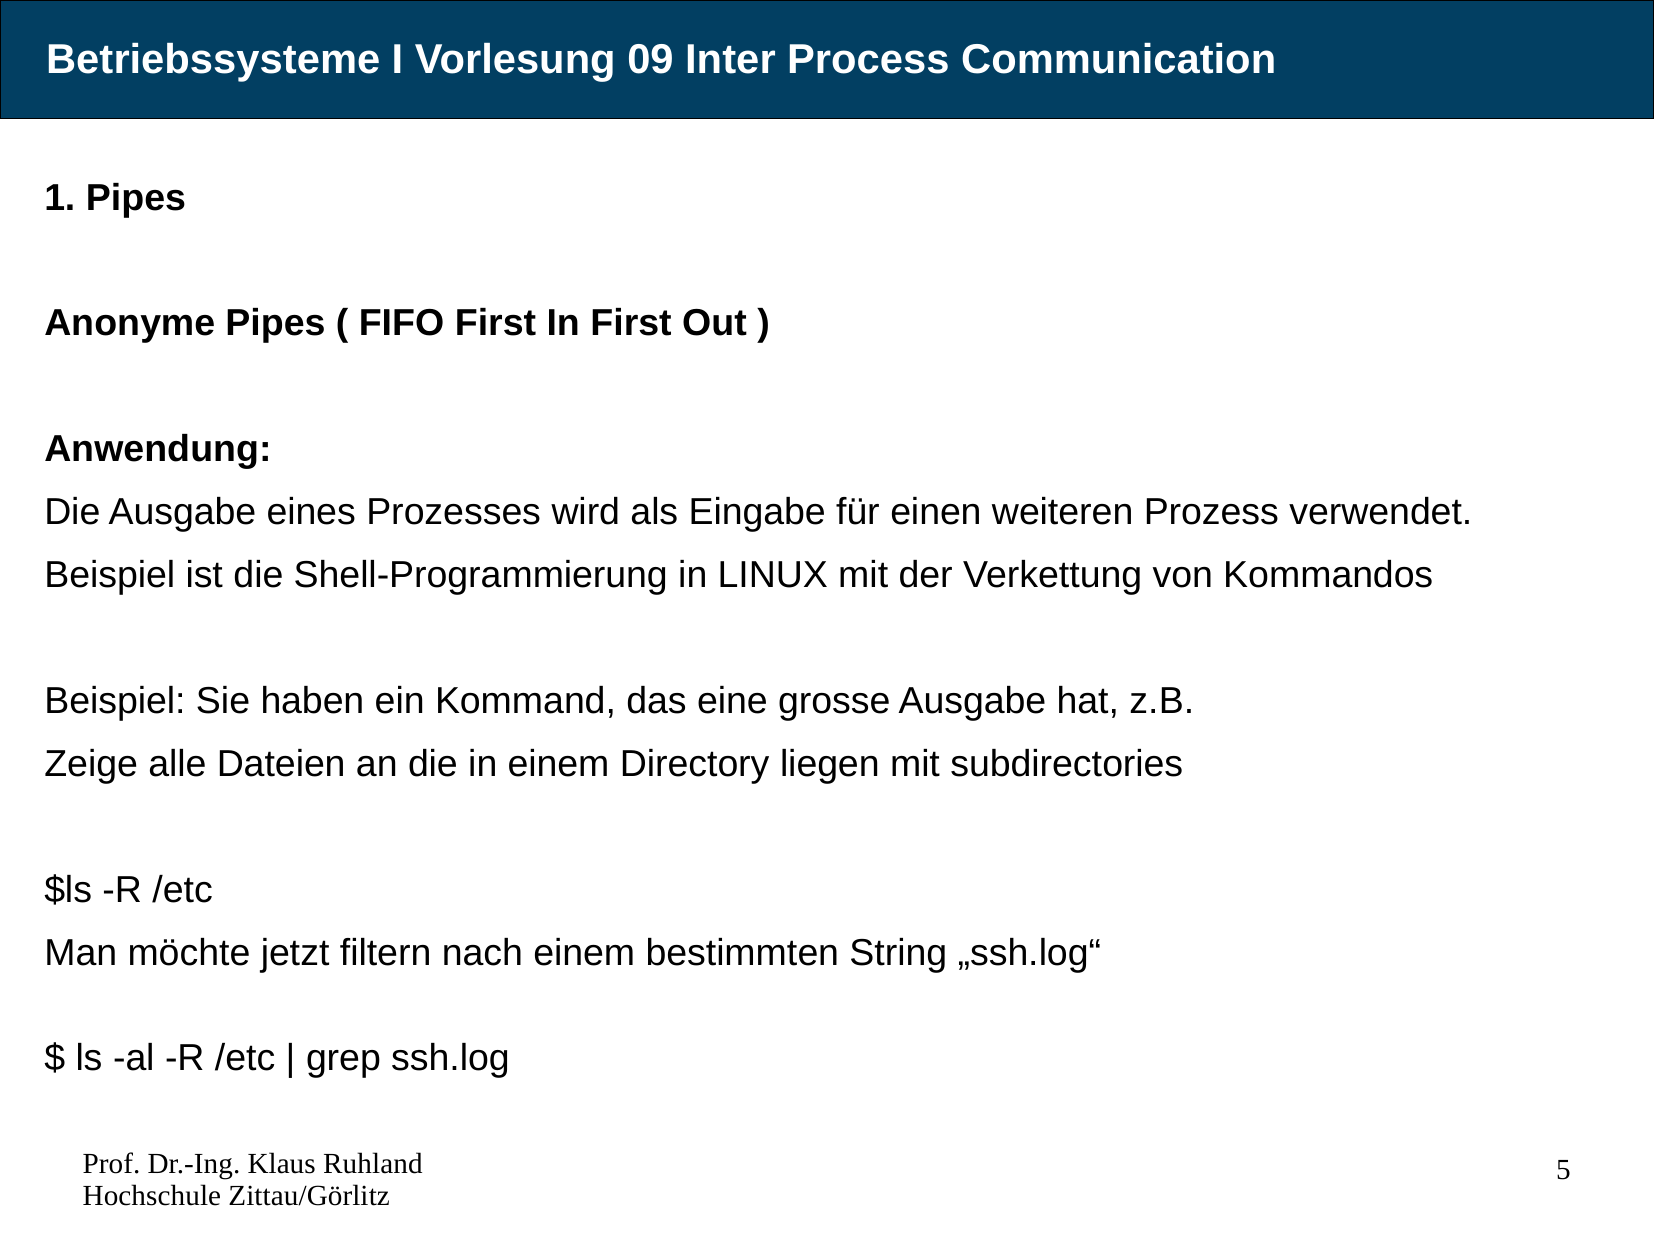

1. Pipes
Anonyme Pipes ( FIFO First In First Out )
Anwendung:
Die Ausgabe eines Prozesses wird als Eingabe für einen weiteren Prozess verwendet. Beispiel ist die Shell-Programmierung in LINUX mit der Verkettung von Kommandos
Beispiel: Sie haben ein Kommand, das eine grosse Ausgabe hat, z.B.
Zeige alle Dateien an die in einem Directory liegen mit subdirectories
$ls -R /etc
Man möchte jetzt filtern nach einem bestimmten String „ssh.log“
$ ls -al -R /etc | grep ssh.log
5